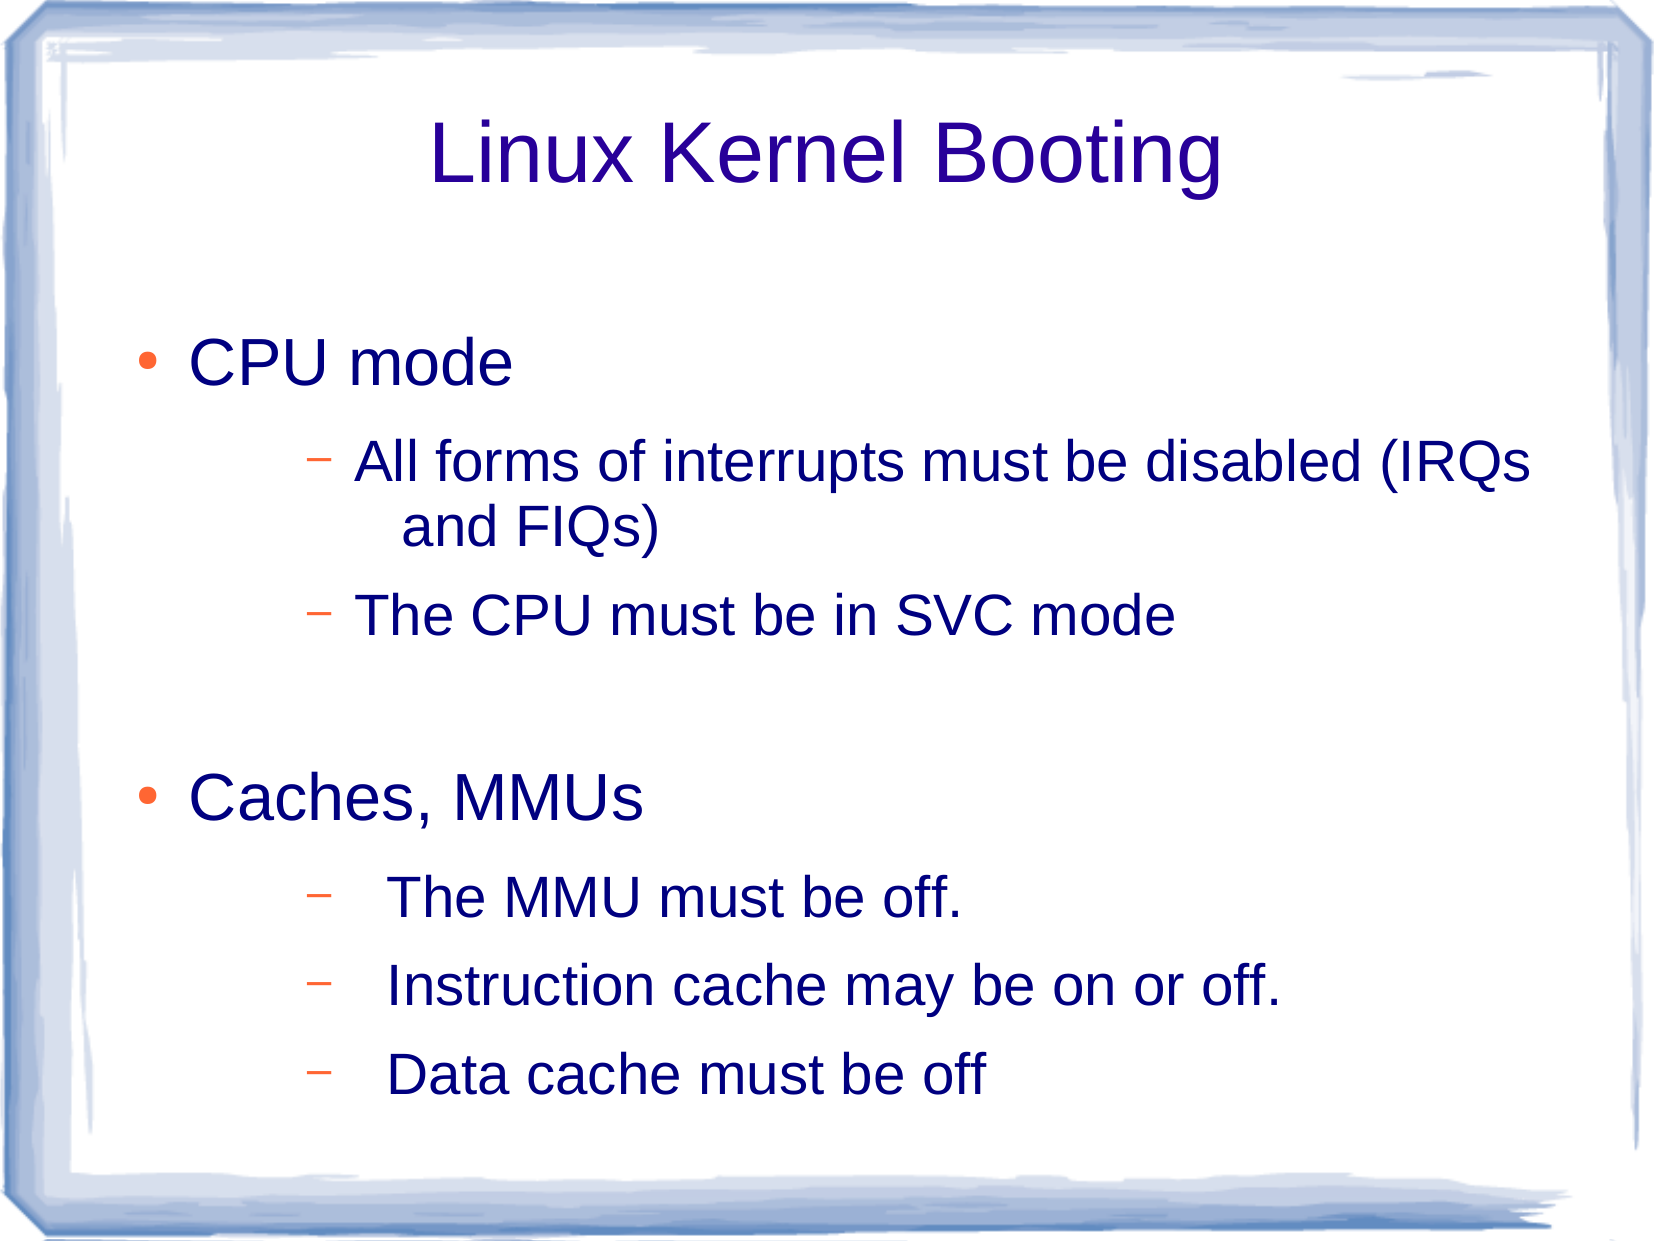

# Linux Kernel Booting
CPU mode
All forms of interrupts must be disabled (IRQs and FIQs)
The CPU must be in SVC mode
Caches, MMUs
 The MMU must be off.
 Instruction cache may be on or off.
 Data cache must be off